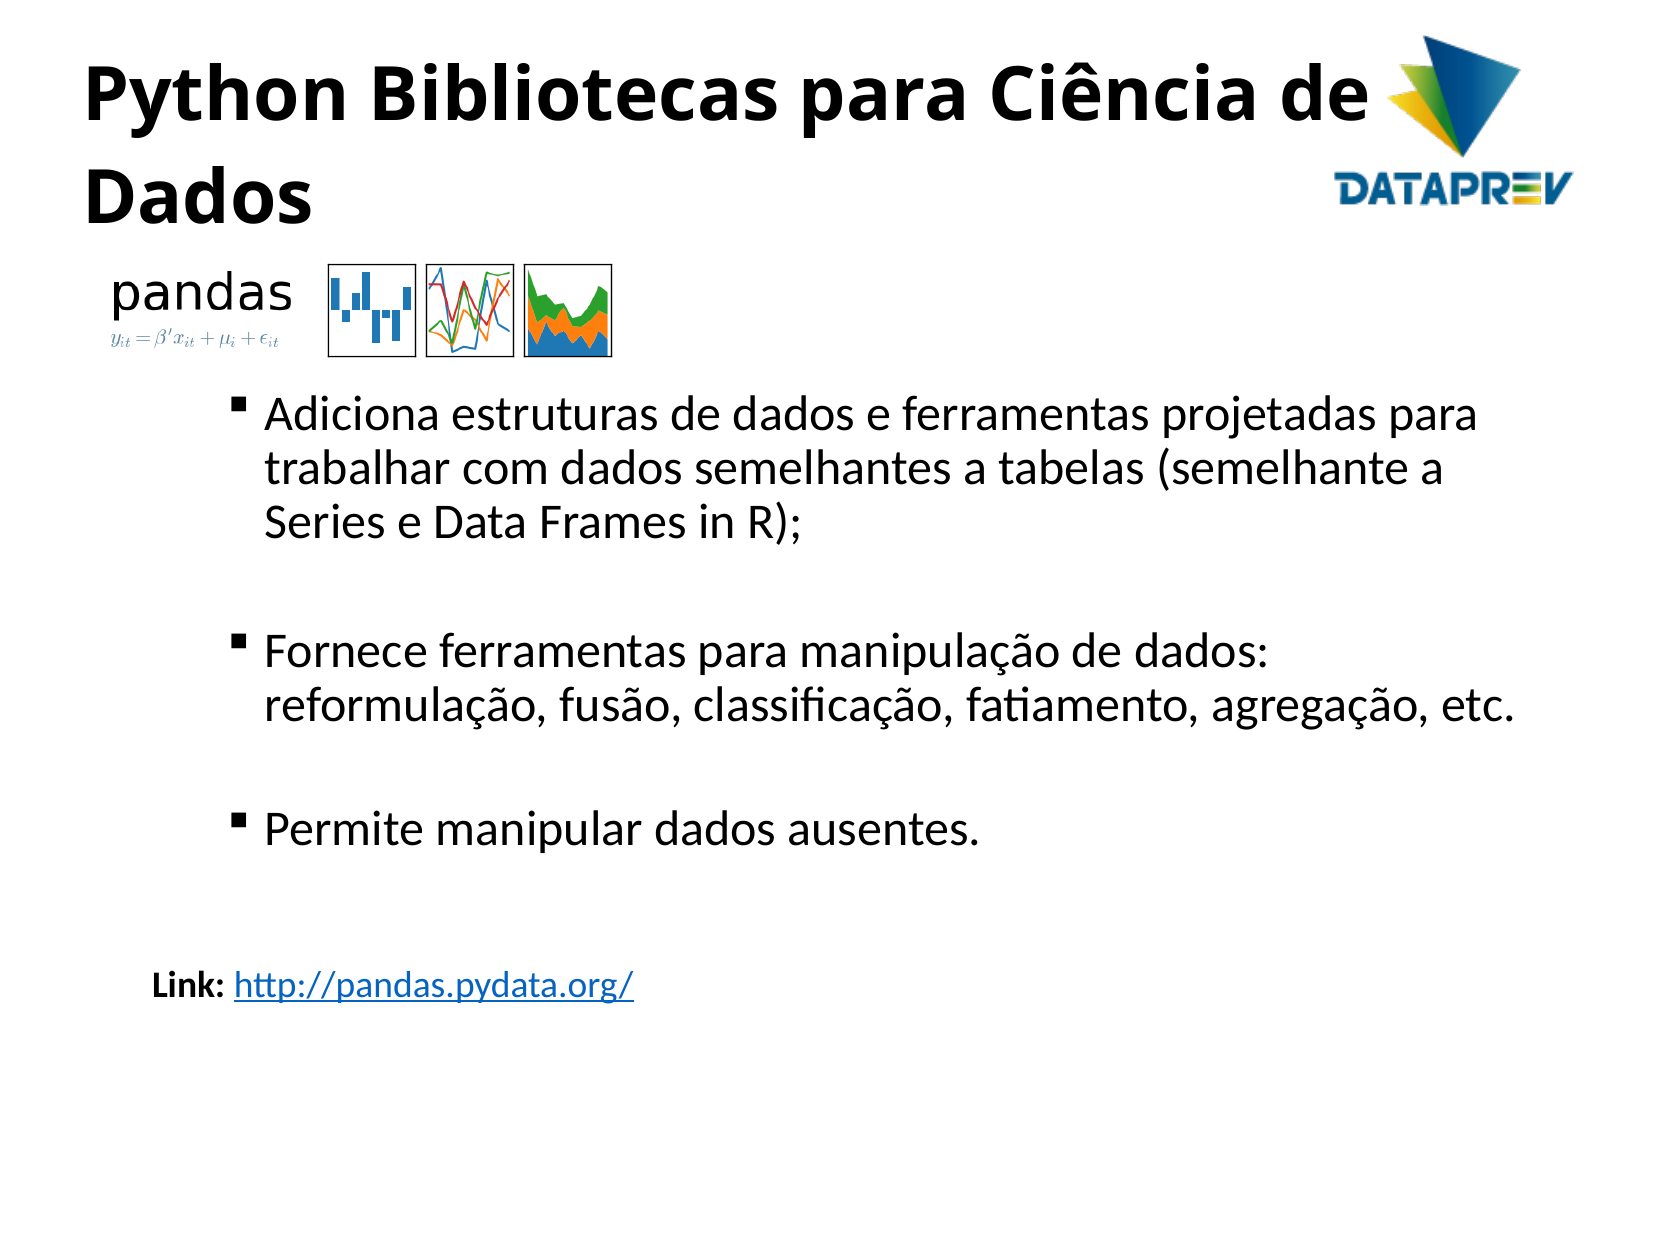

# Python Bibliotecas para Ciência de Dados
Adiciona estruturas de dados e ferramentas projetadas para trabalhar com dados semelhantes a tabelas (semelhante a Series e Data Frames in R);
Fornece ferramentas para manipulação de dados: reformulação, fusão, classificação, fatiamento, agregação, etc.
Permite manipular dados ausentes.
Link: http://pandas.pydata.org/